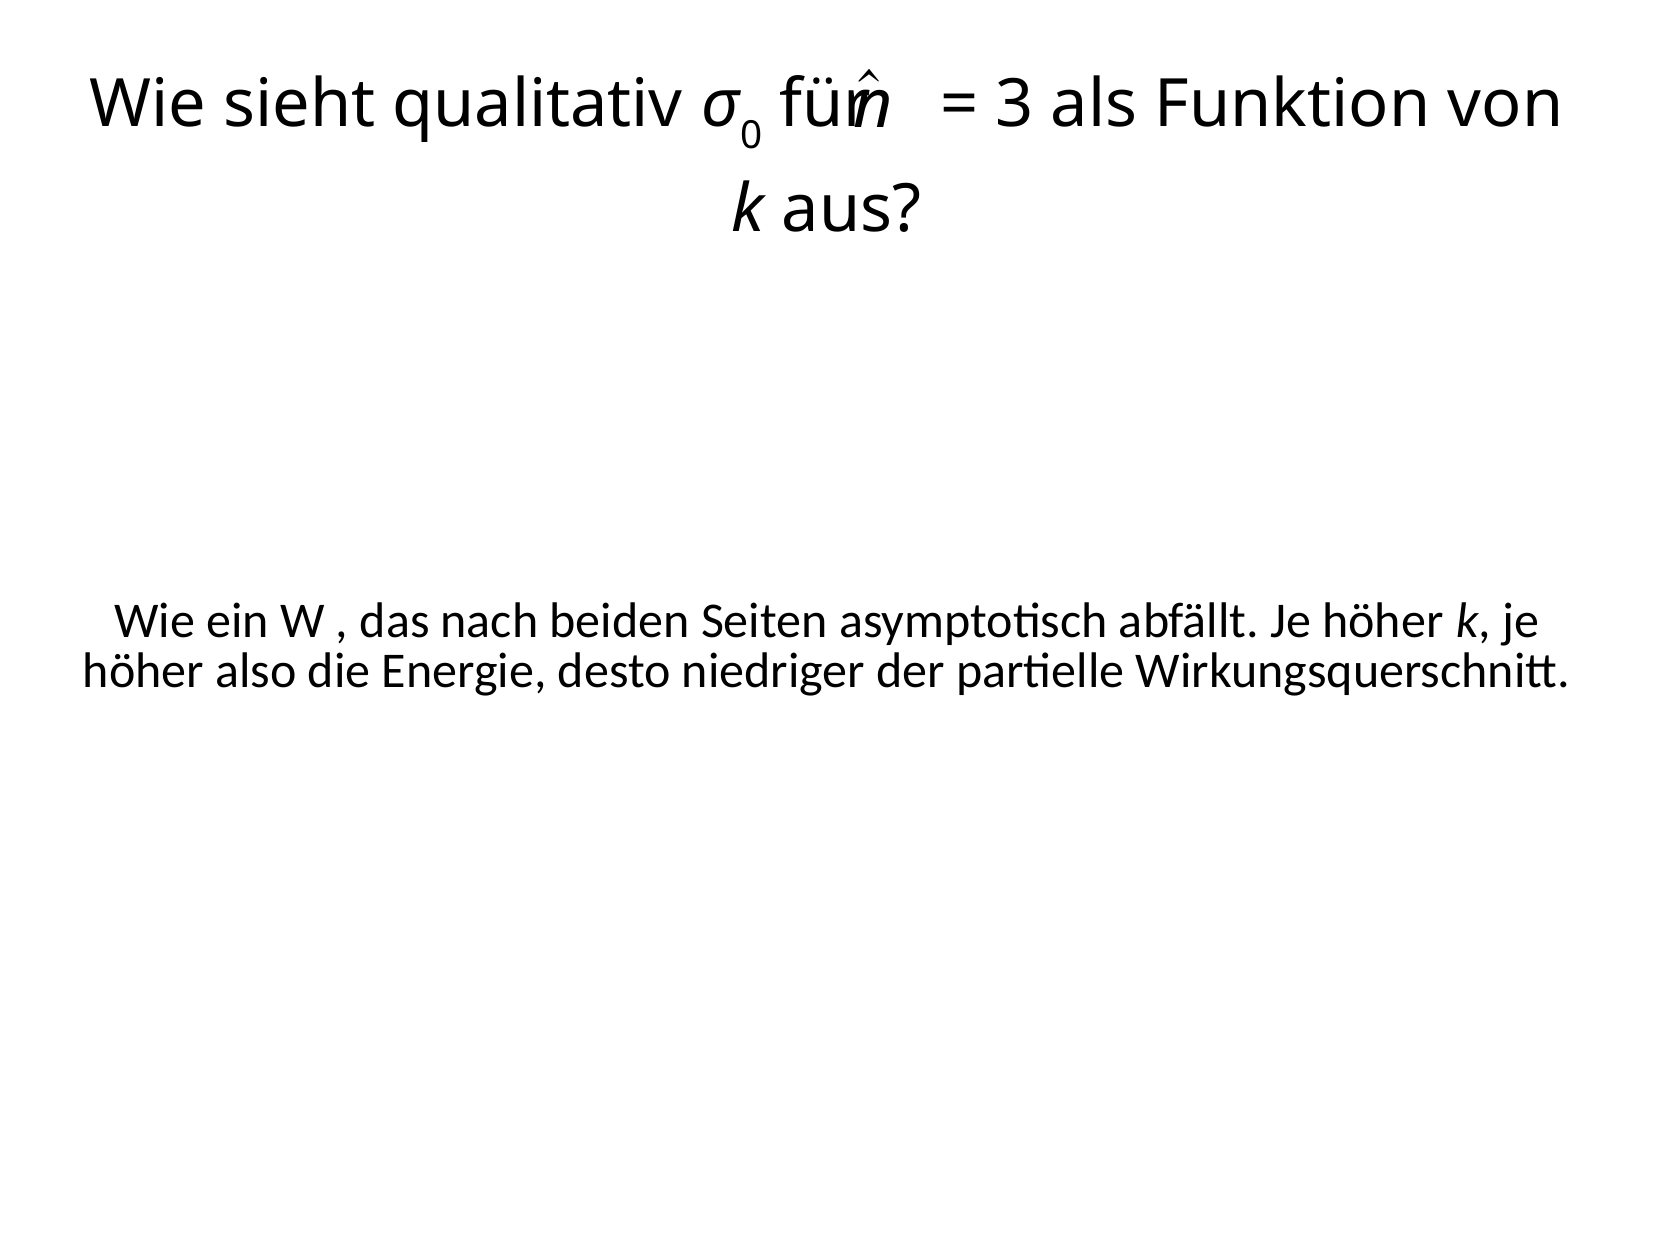

# Wie sieht qualitativ σ0 für    = 3 als Funktion von k aus?
Wie ein W , das nach beiden Seiten asymptotisch abfällt. Je höher k, je höher also die Energie, desto niedriger der partielle Wirkungsquerschnitt.